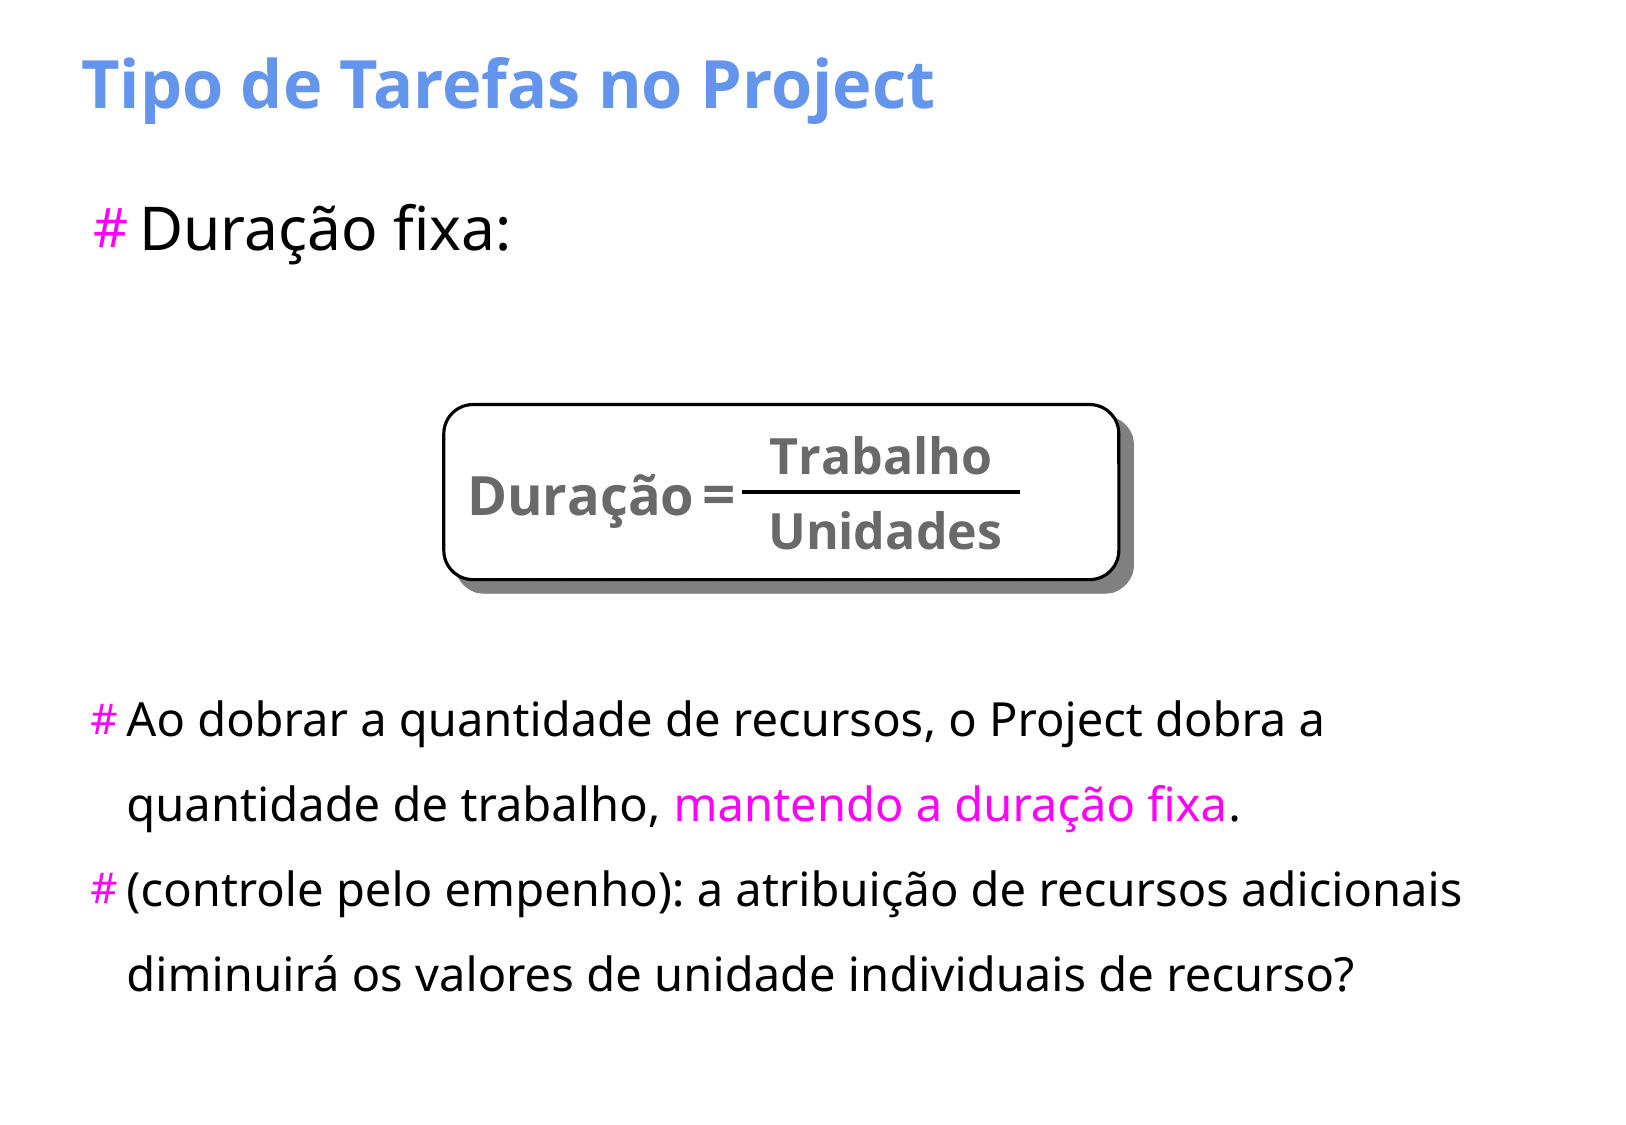

# Tipo de Tarefas no Project
Duração fixa:
Duração =
Trabalho
Unidades
Ao dobrar a quantidade de recursos, o Project dobra a quantidade de trabalho, mantendo a duração fixa.
(controle pelo empenho): a atribuição de recursos adicionais diminuirá os valores de unidade individuais de recurso?